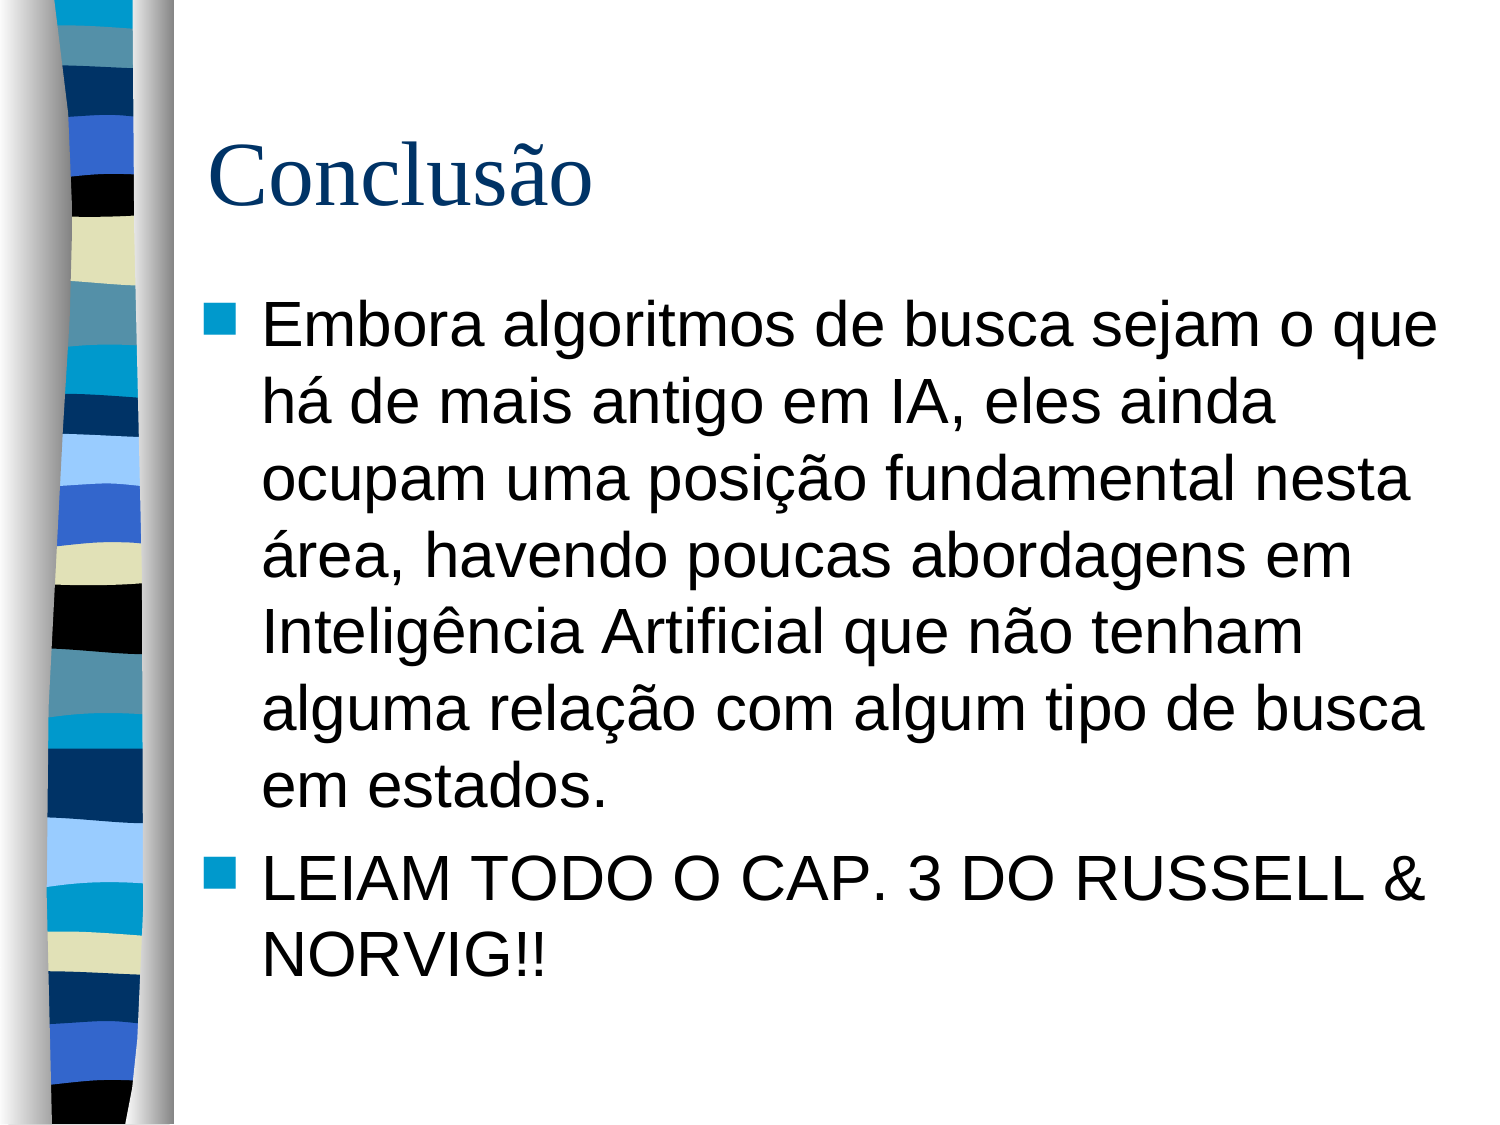

# Conclusão
Embora algoritmos de busca sejam o que há de mais antigo em IA, eles ainda ocupam uma posição fundamental nesta área, havendo poucas abordagens em Inteligência Artificial que não tenham alguma relação com algum tipo de busca em estados.
LEIAM TODO O CAP. 3 DO RUSSELL & NORVIG!!